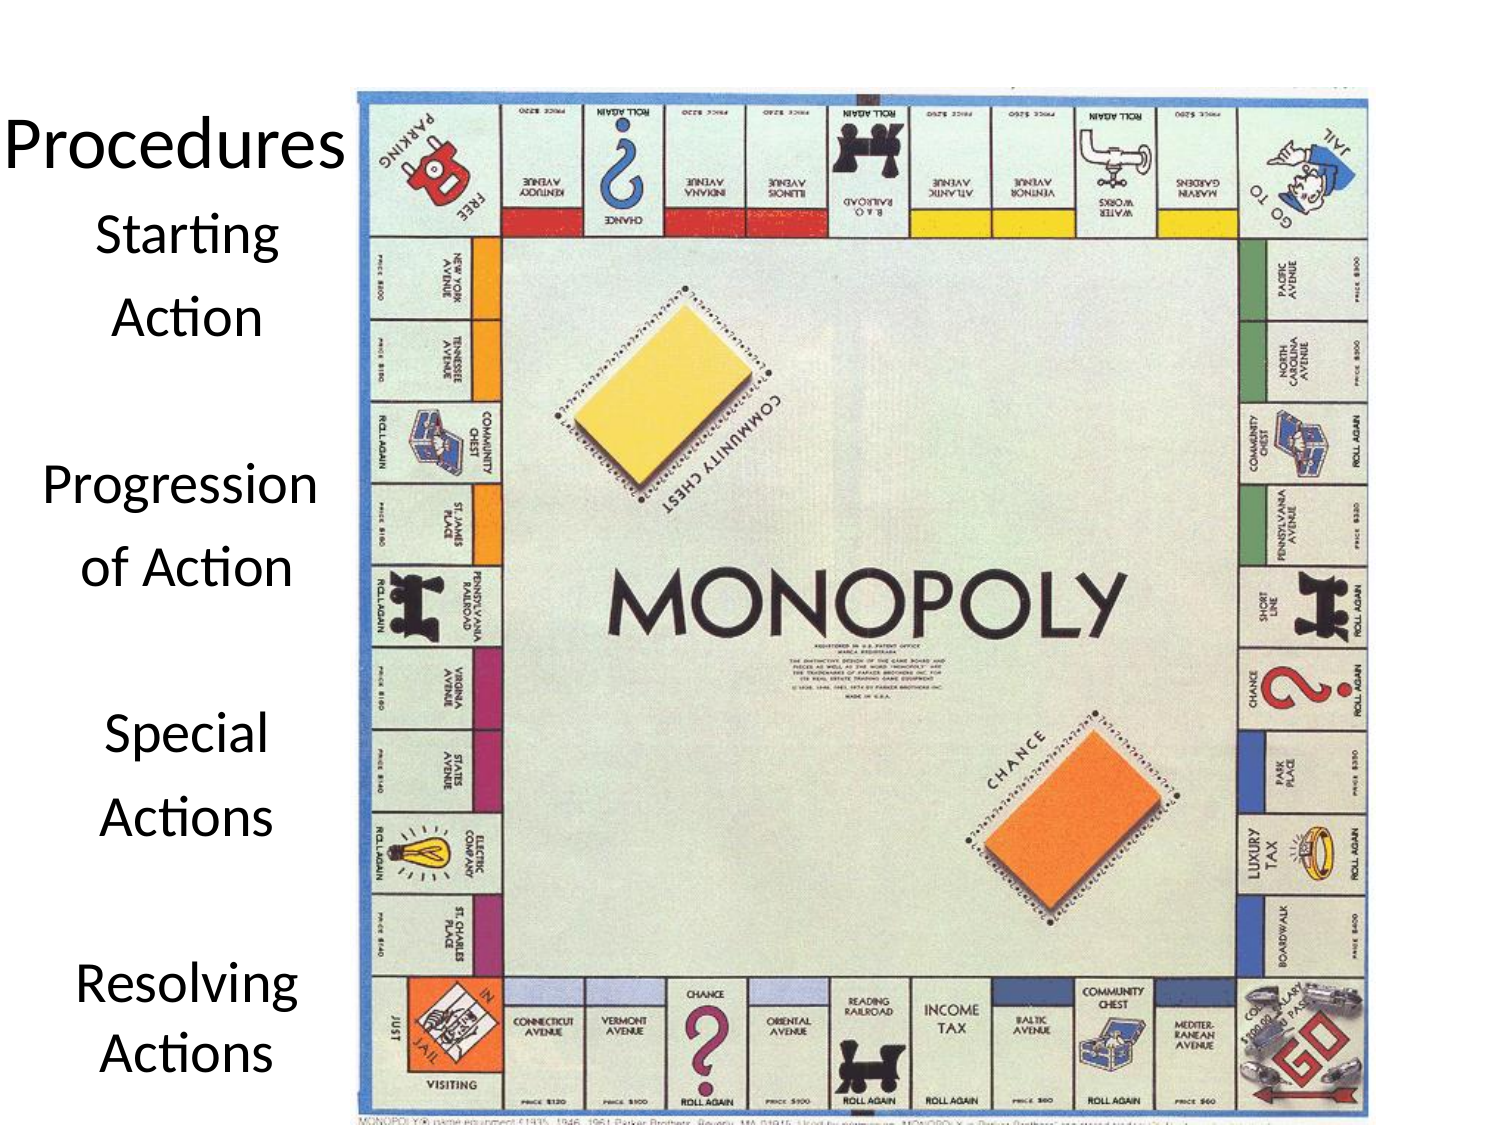

# Procedures
Starting
Action
Progression
of Action
Special
Actions
Resolving Actions